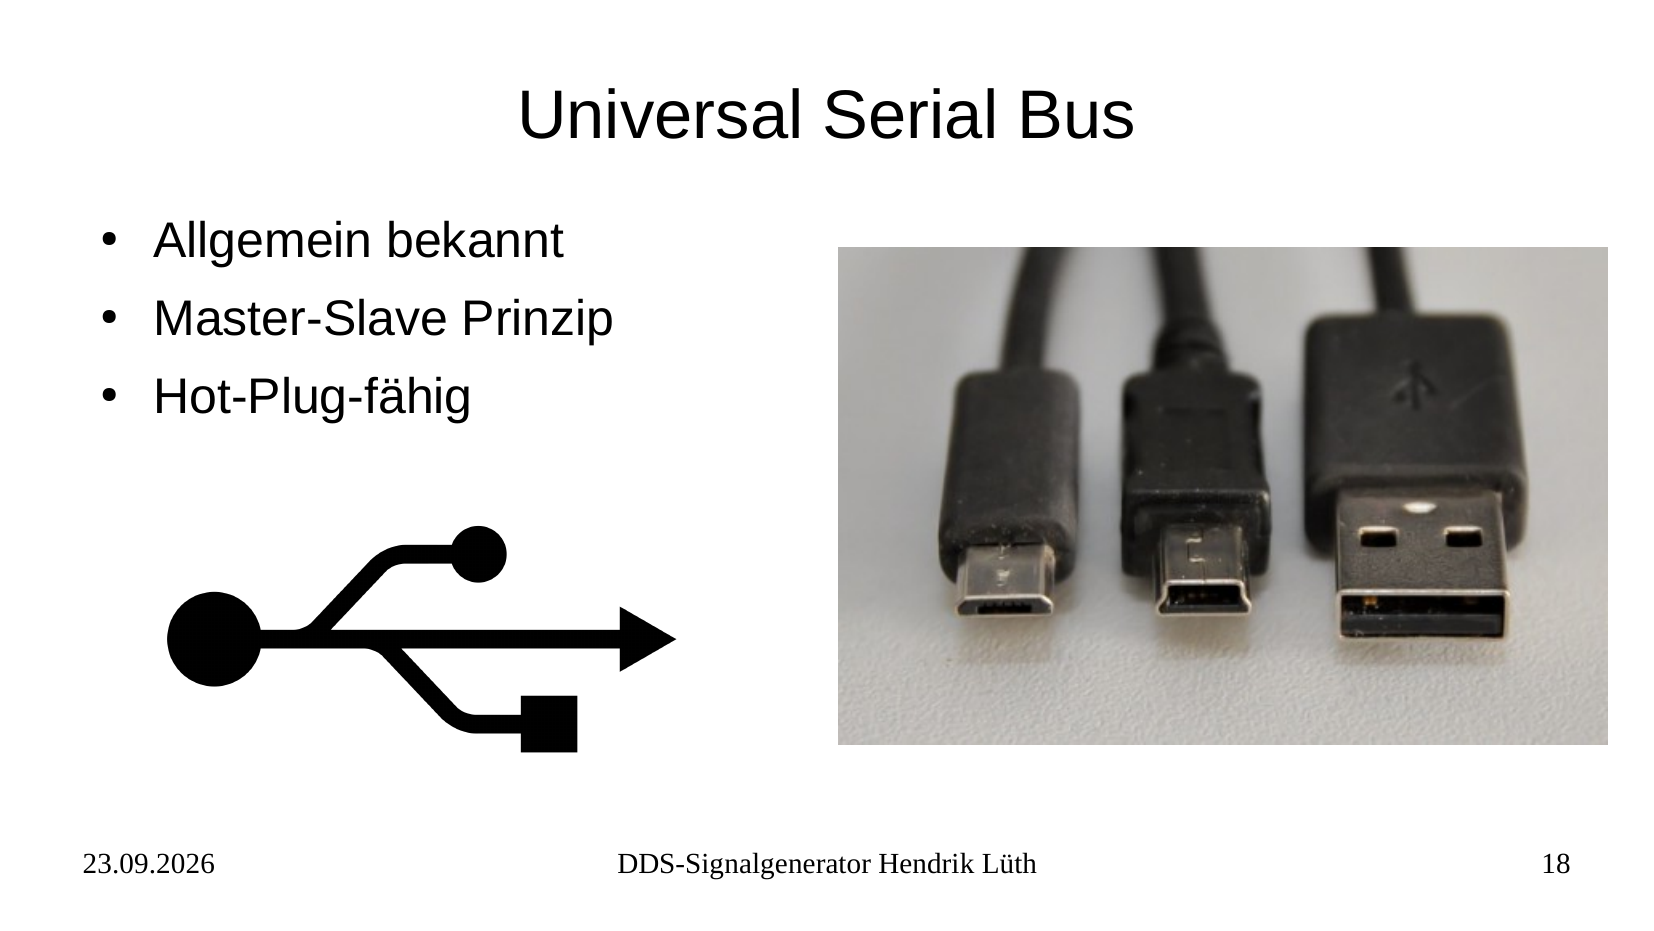

# Universal Serial Bus
Allgemein bekannt
Master-Slave Prinzip
Hot-Plug-fähig
DDS-Signalgenerator Hendrik Lüth
18